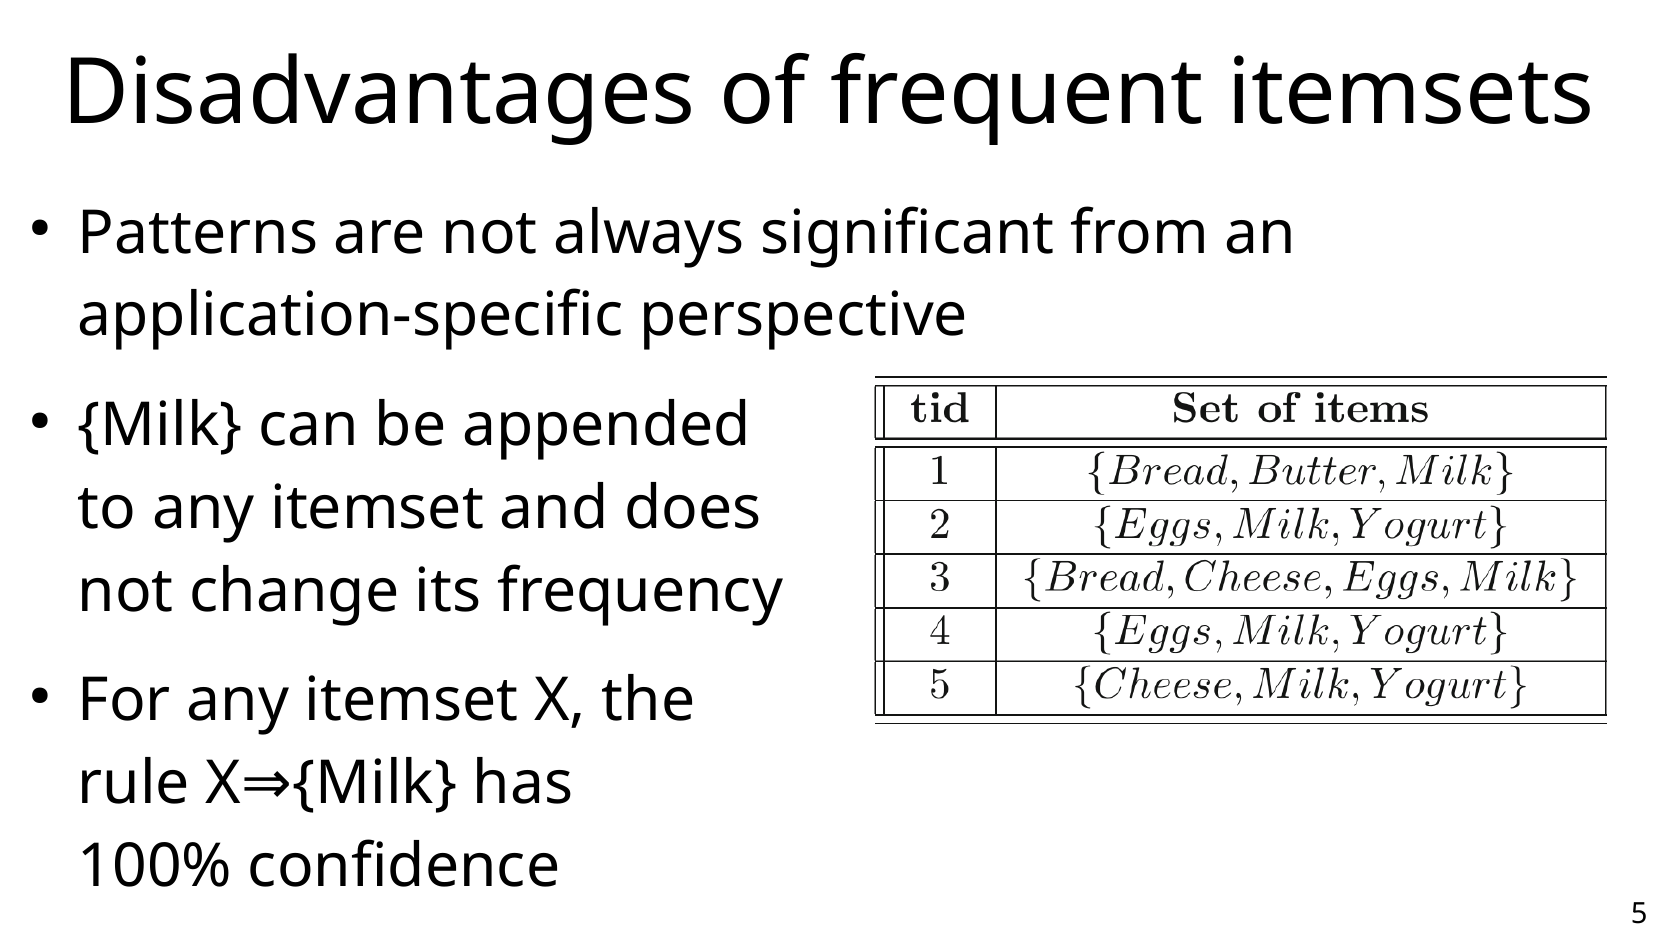

# Disadvantages of frequent itemsets
Patterns are not always significant from an application-specific perspective
{Milk} can be appended
to any itemset and does
not change its frequency
For any itemset X, the
rule X⇒{Milk} has
100% confidence
5